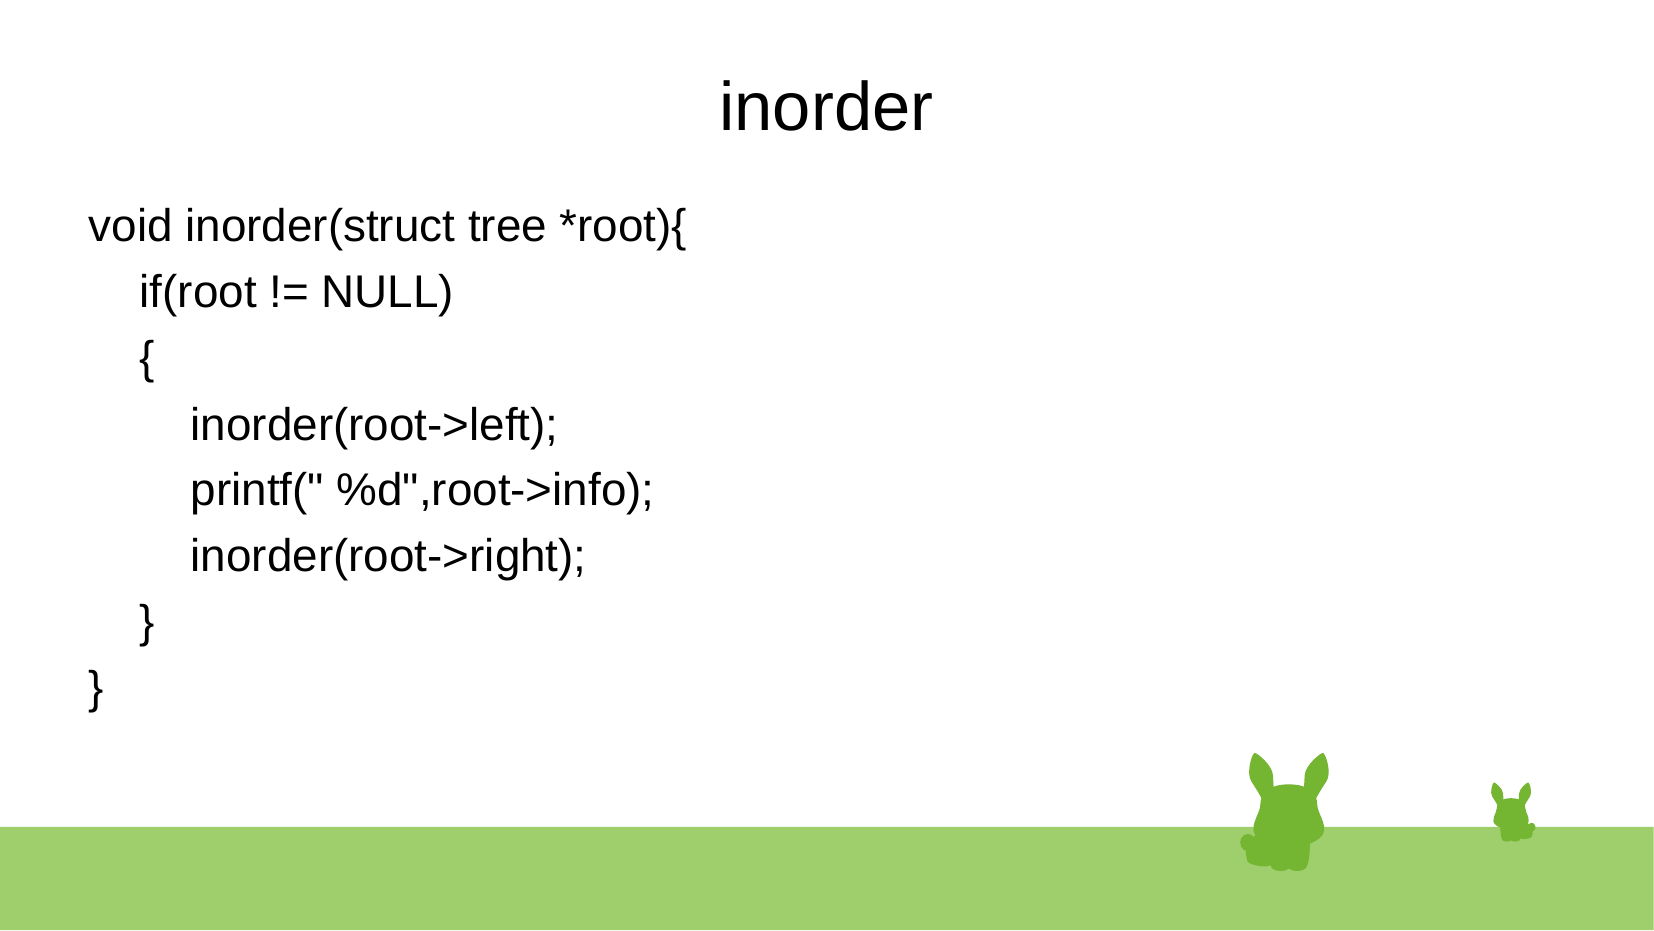

# inorder
void inorder(struct tree *root){
 if(root != NULL)
 {
 inorder(root->left);
 printf(" %d",root->info);
 inorder(root->right);
 }
}